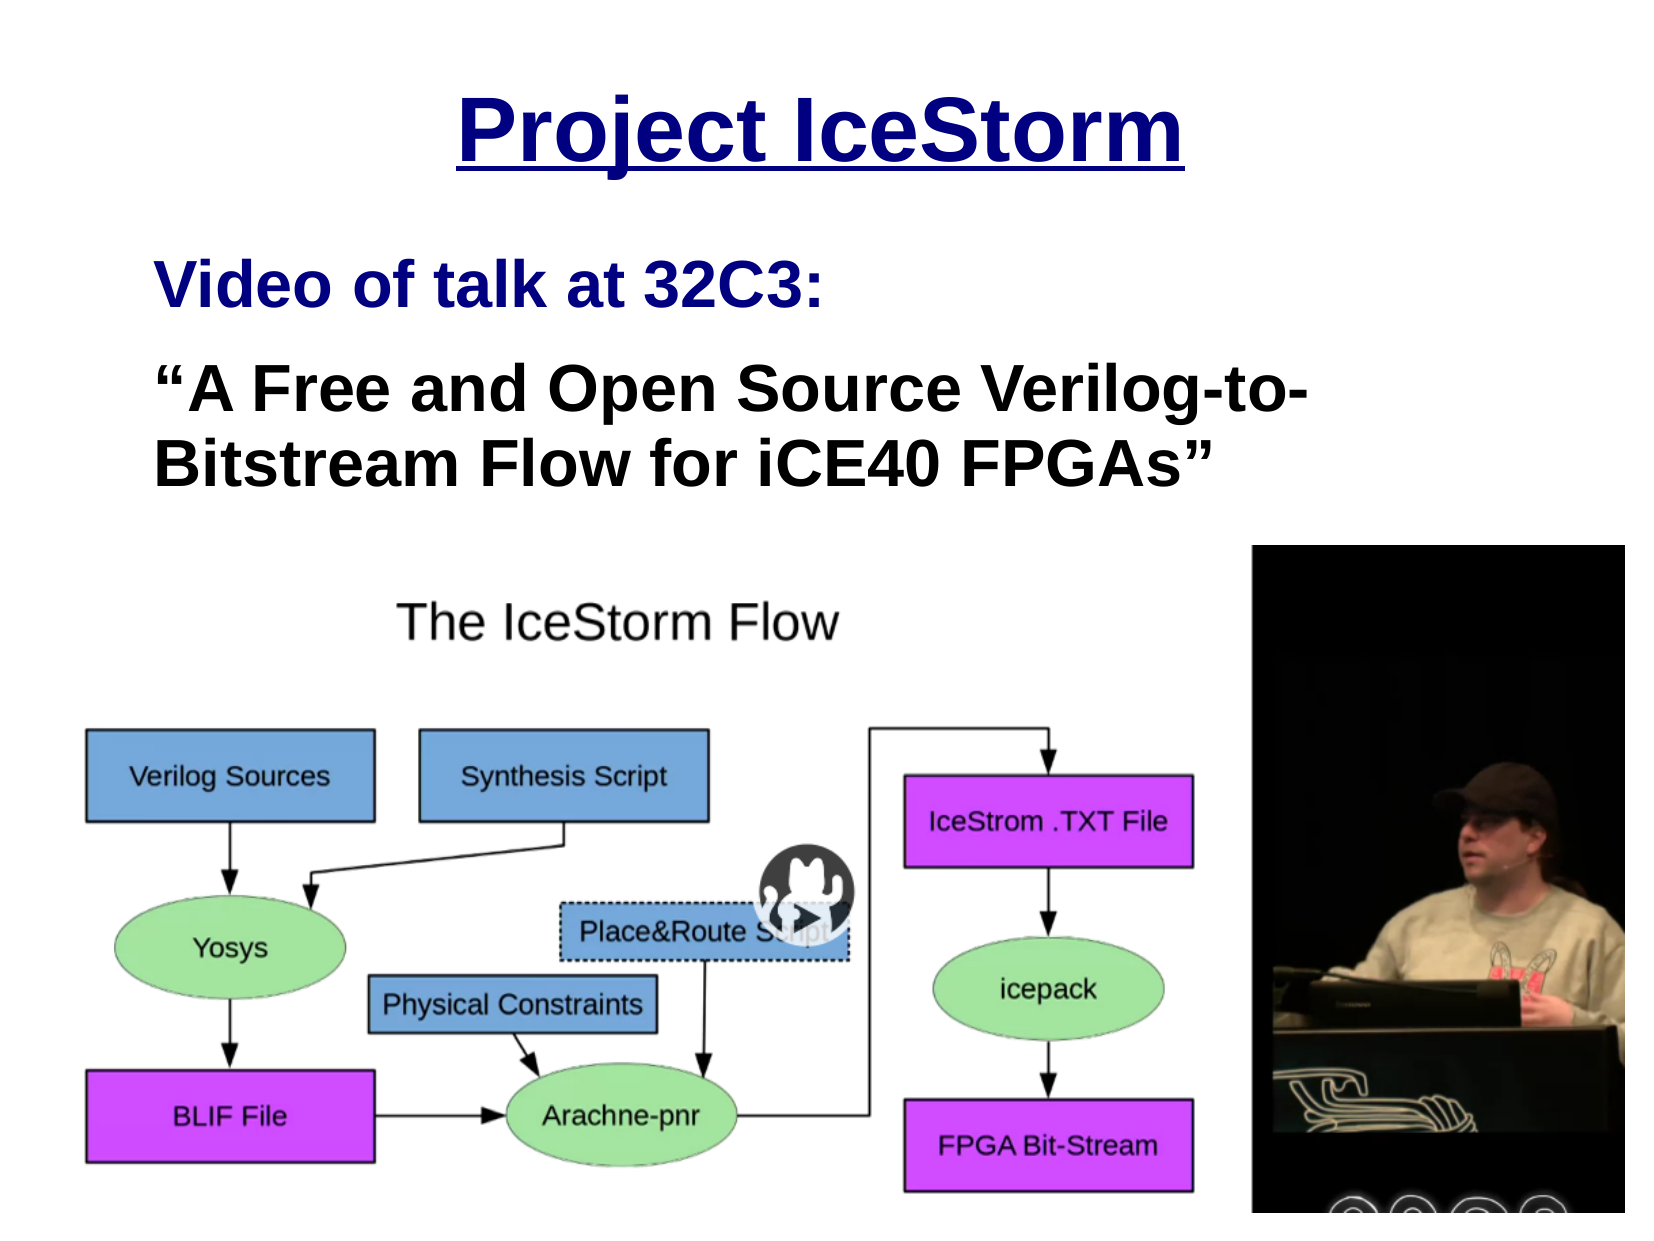

Project IceStorm
#
Video of talk at 32C3:
“A Free and Open Source Verilog-to-Bitstream Flow for iCE40 FPGAs”